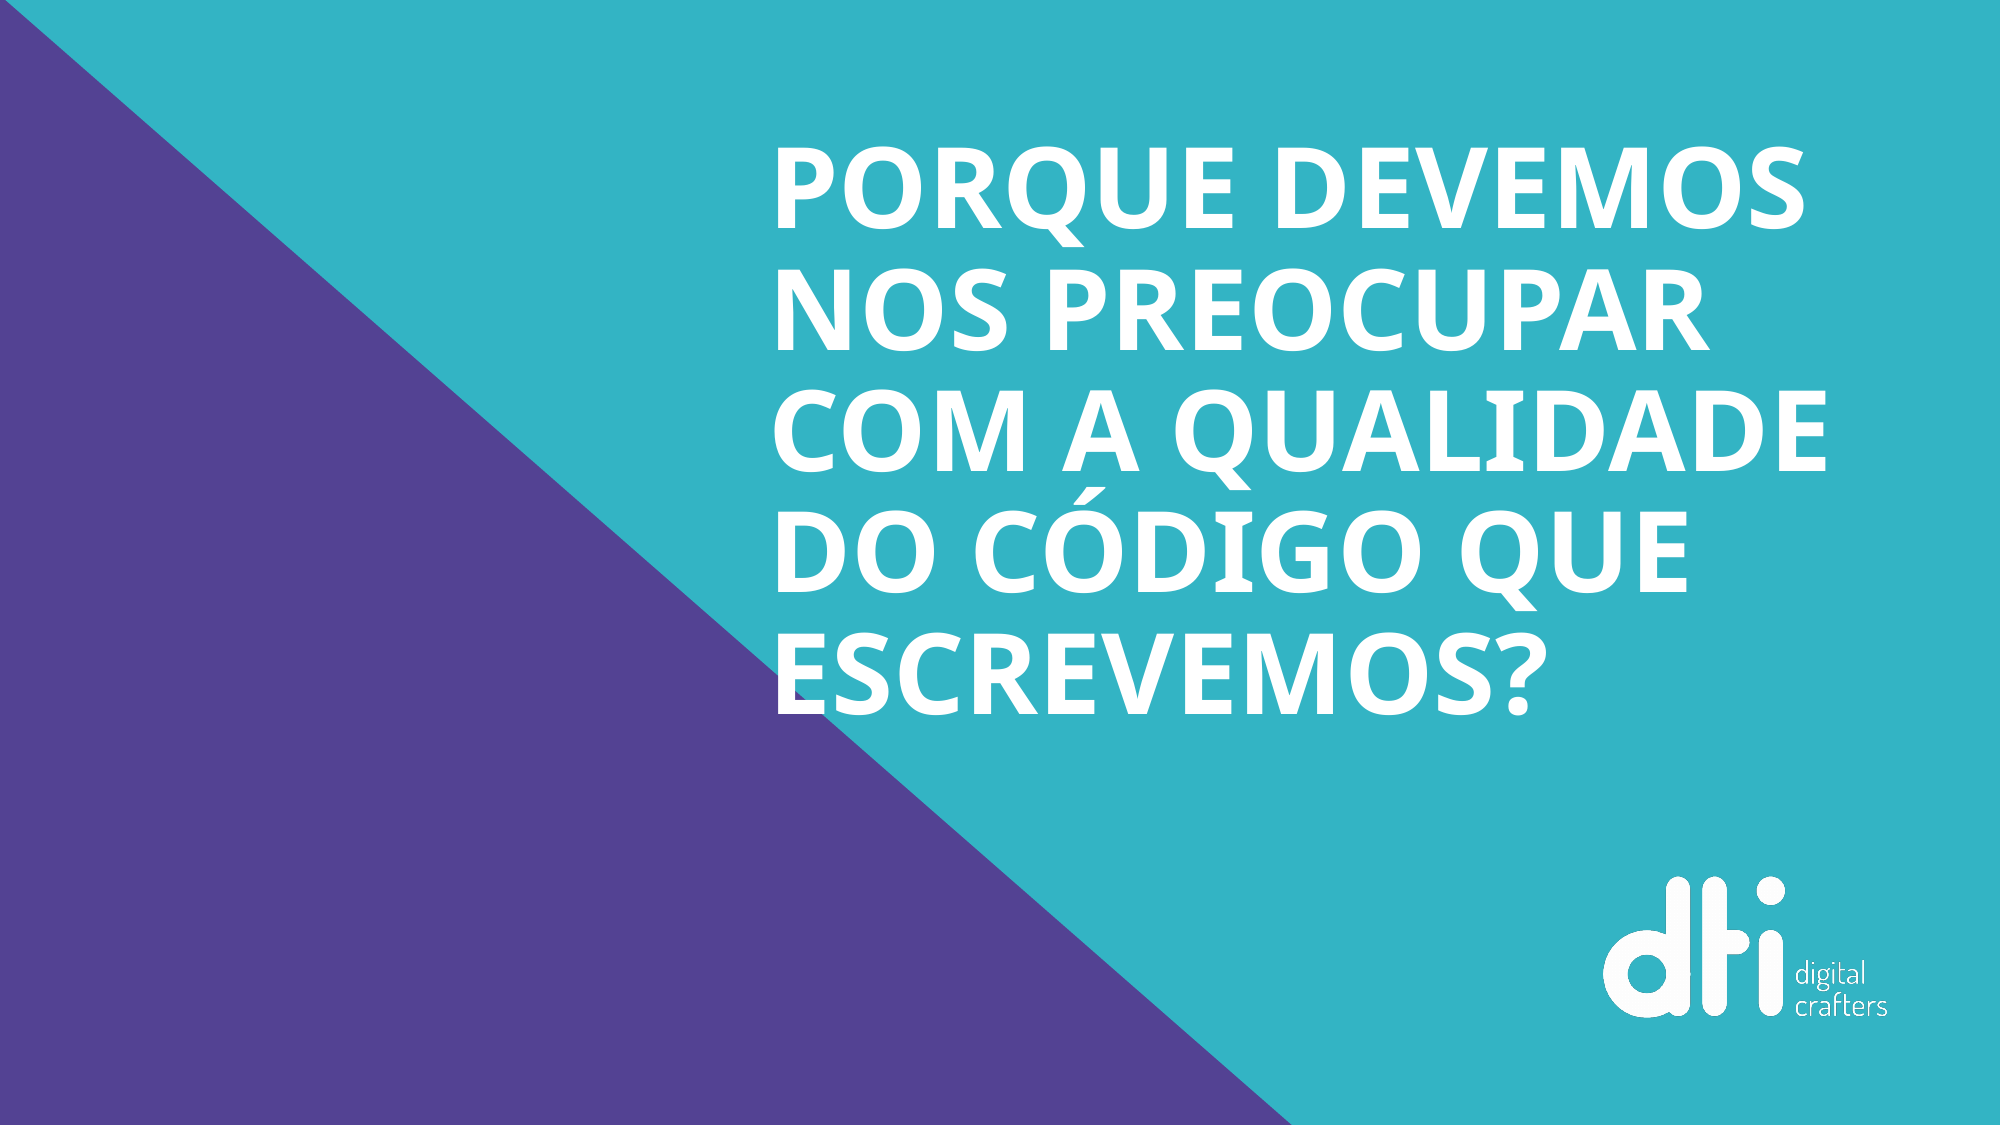

Porque devemos nos preocupar com a qualidade do código que escrevemos?